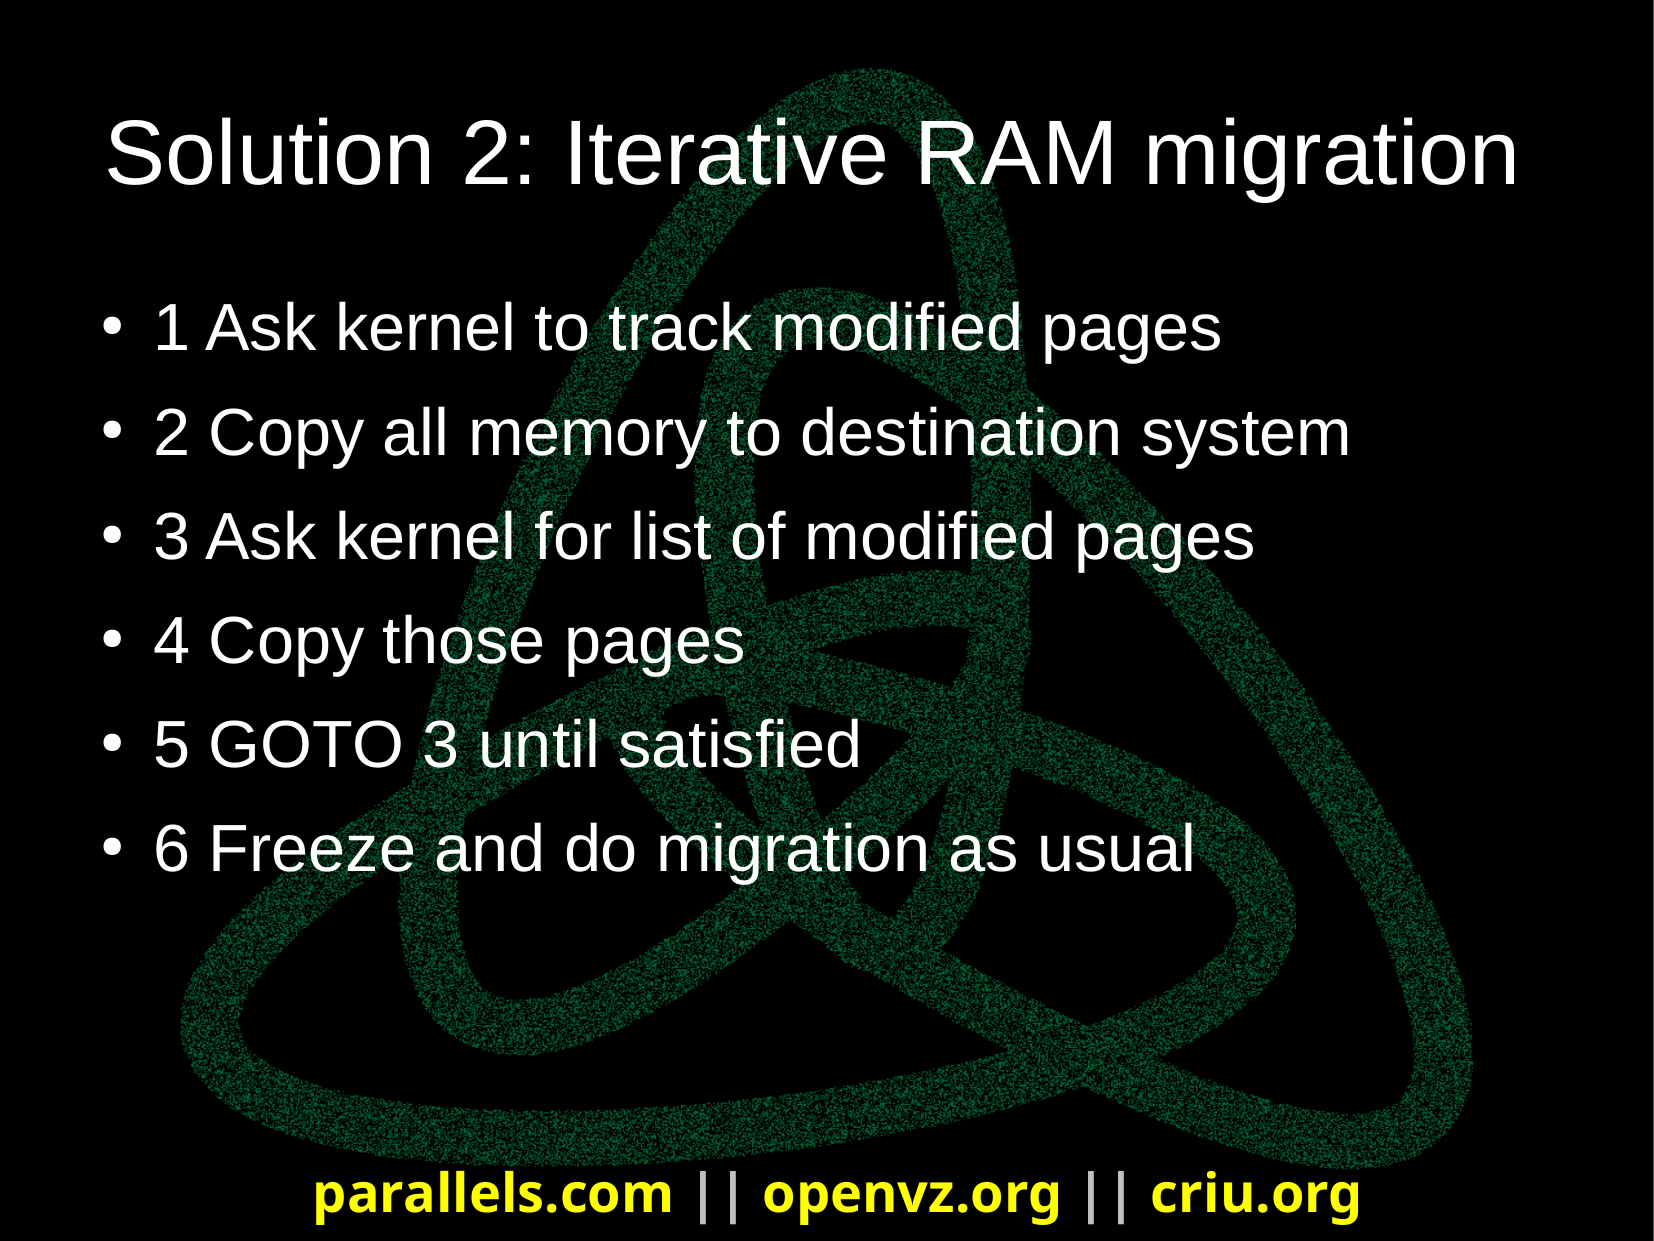

# Solution 2: Iterative RAM migration
1 Ask kernel to track modified pages
2 Copy all memory to destination system
3 Ask kernel for list of modified pages
4 Copy those pages
5 GOTO 3 until satisfied
6 Freeze and do migration as usual